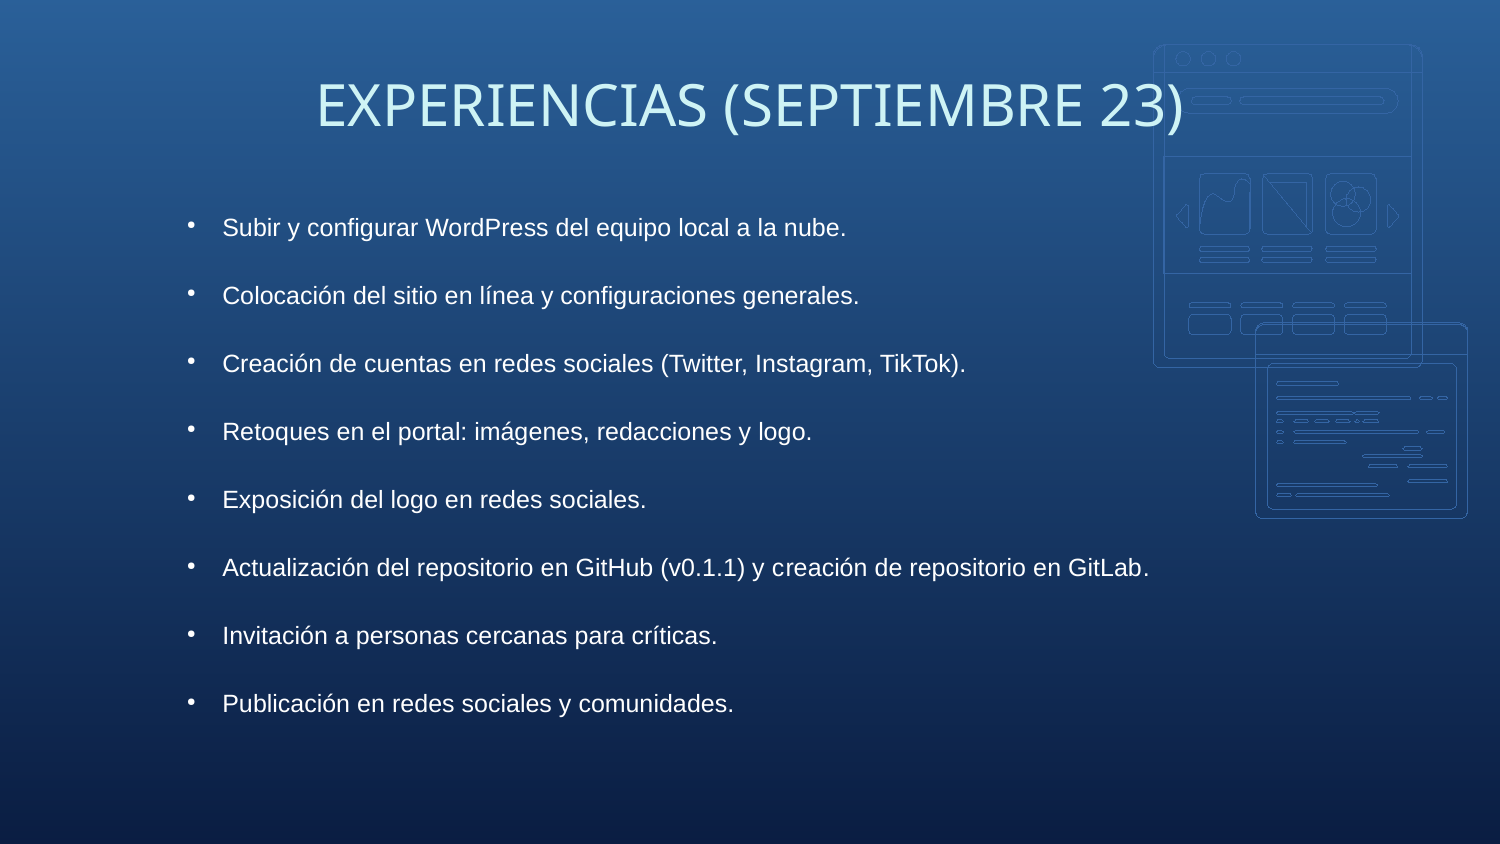

EXPERIENCIAS (SEPTIEMBRE 23)
Subir y configurar WordPress del equipo local a la nube.
Colocación del sitio en línea y configuraciones generales.
Creación de cuentas en redes sociales (Twitter, Instagram, TikTok).
Retoques en el portal: imágenes, redacciones y logo.
Exposición del logo en redes sociales.
Actualización del repositorio en GitHub (v0.1.1) y creación de repositorio en GitLab.
Invitación a personas cercanas para críticas.
Publicación en redes sociales y comunidades.